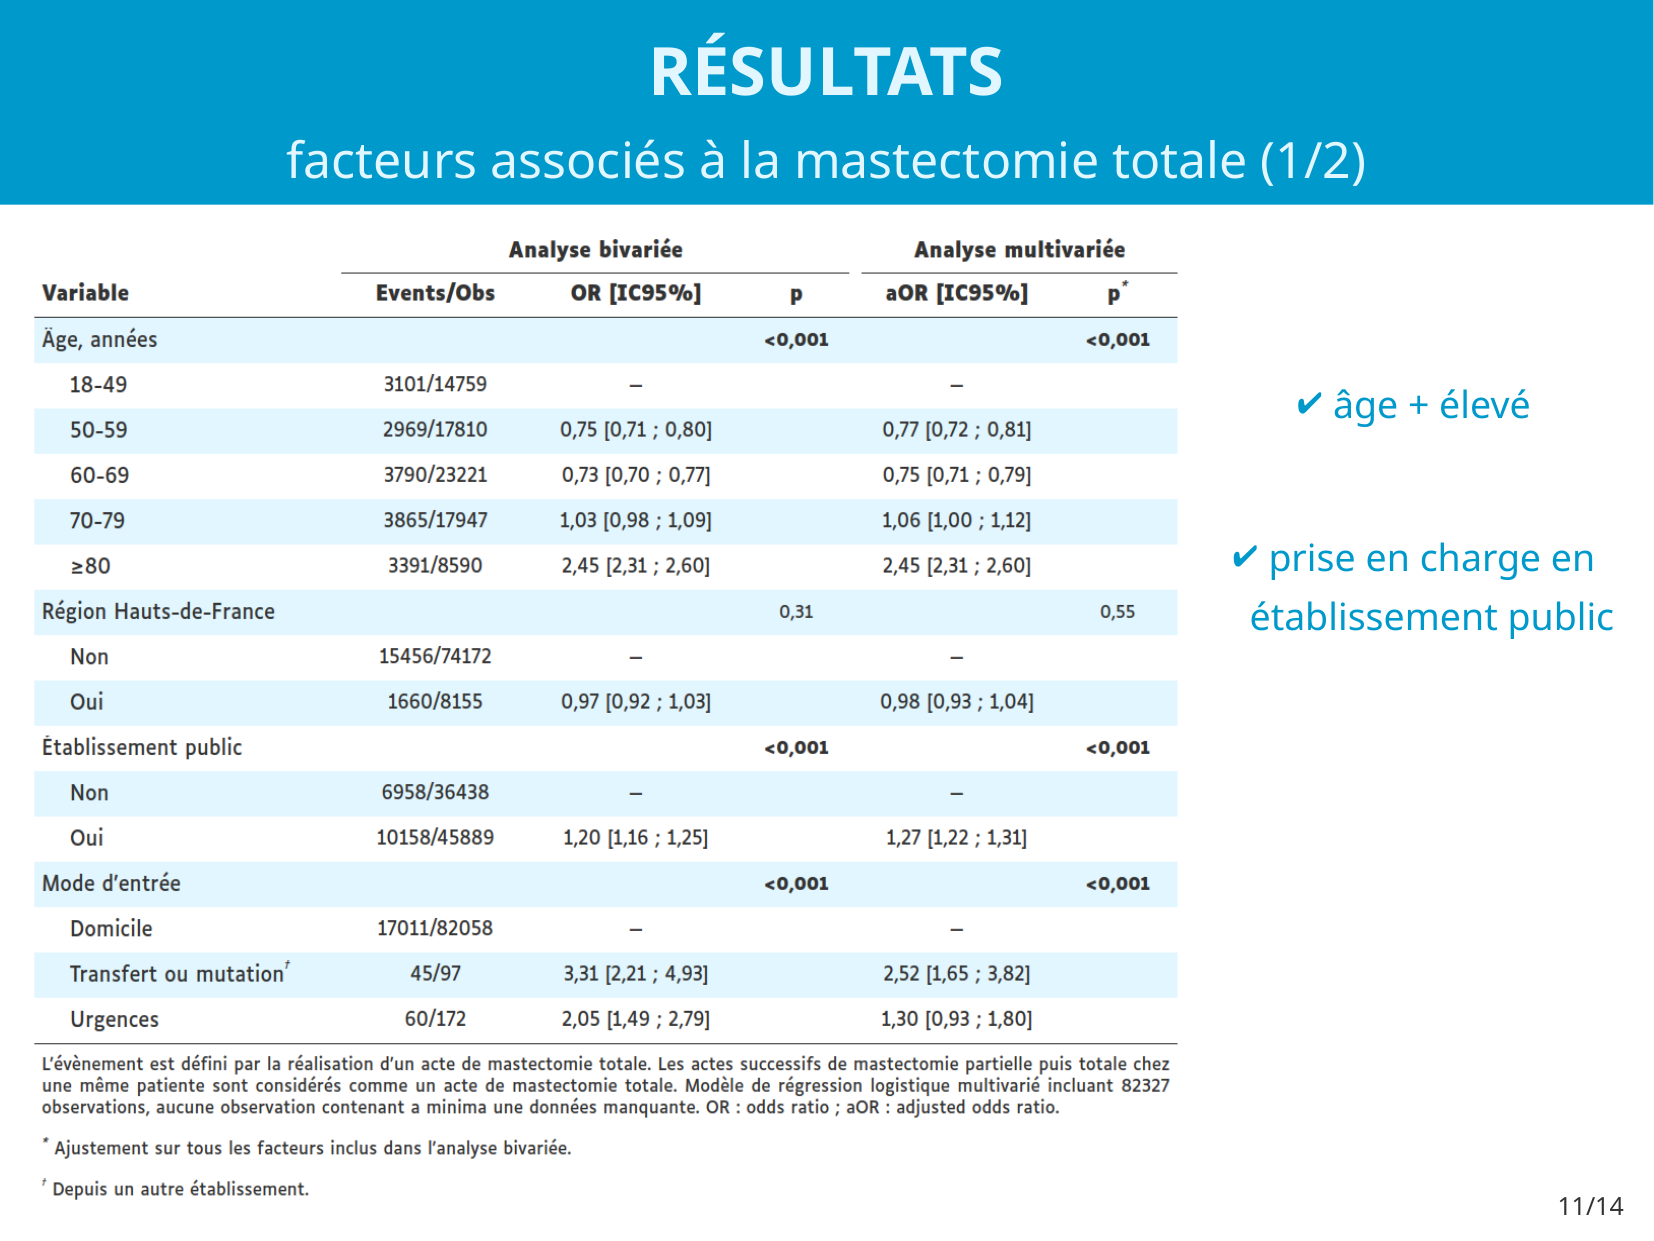

# RÉSULTATS facteurs associés à la mastectomie totale (1/2)
âge + élevé
prise en charge en établissement public
11